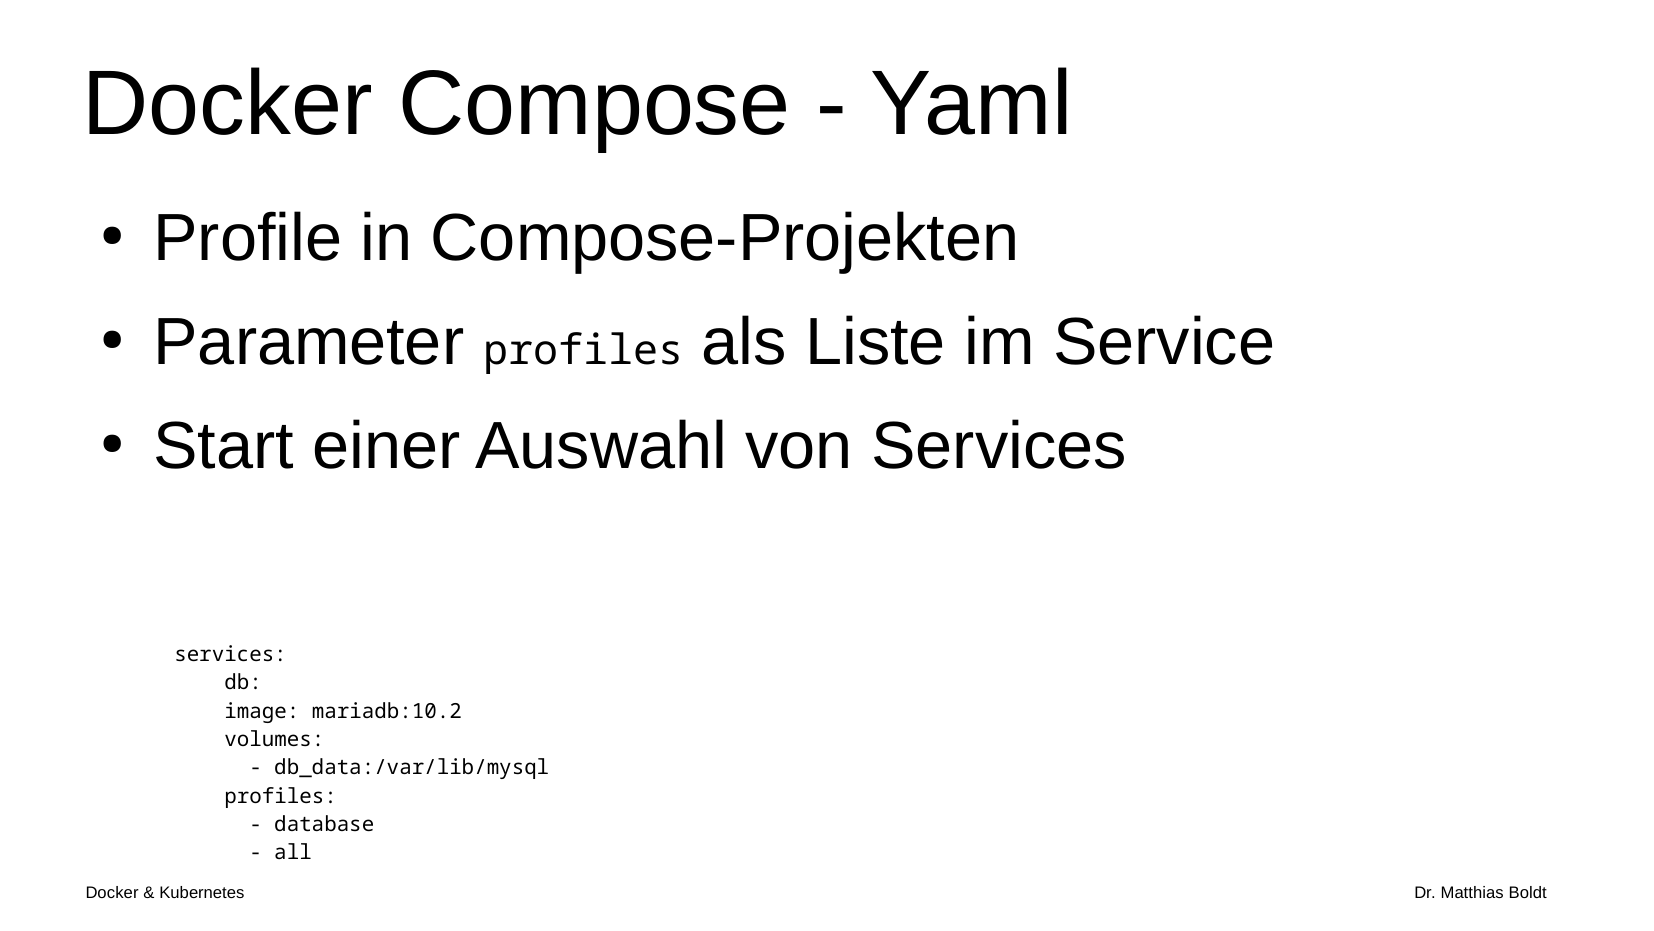

# Docker Compose - Yaml
Profile in Compose-Projekten
Parameter profiles als Liste im Service
Start einer Auswahl von Services
services:
 db:
 image: mariadb:10.2
 volumes:
 - db_data:/var/lib/mysql
 profiles:
 - database
 - all
Docker & Kubernetes																Dr. Matthias Boldt